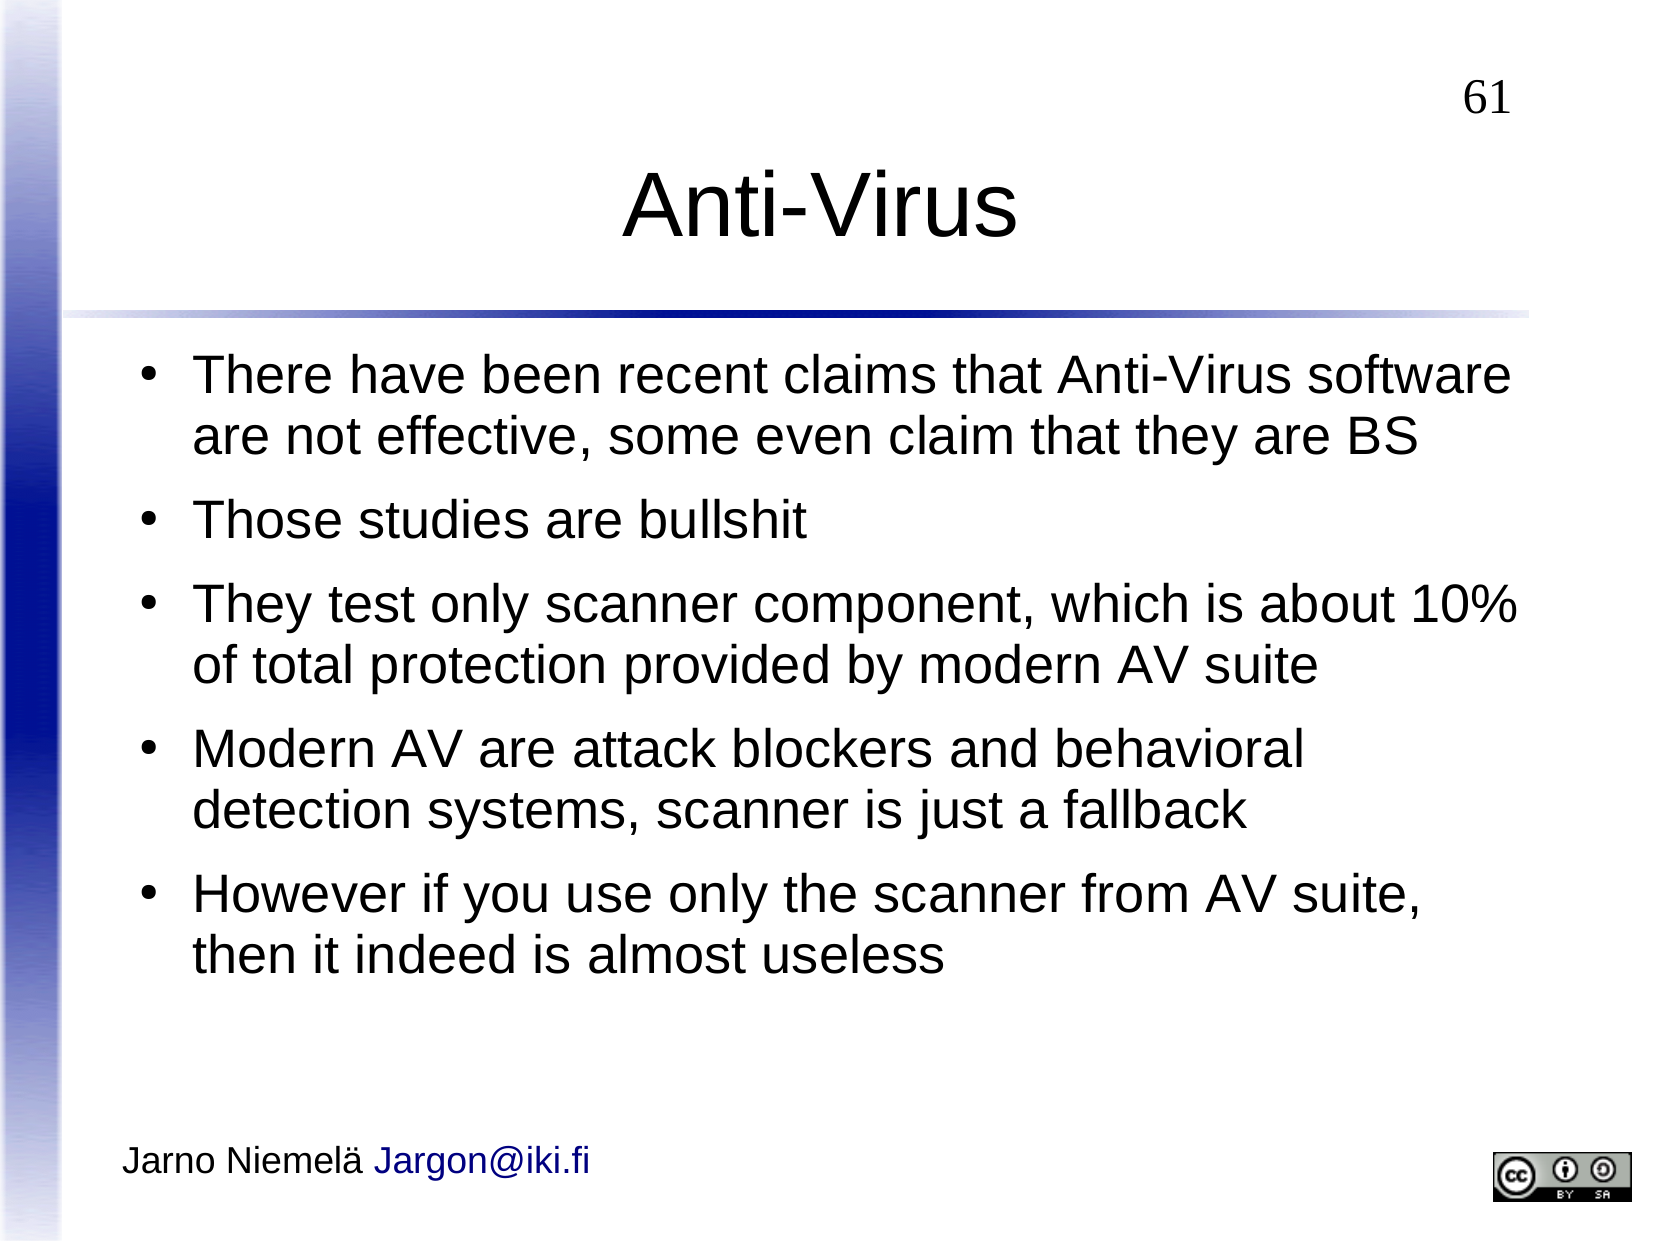

# Anti-Virus
There have been recent claims that Anti-Virus software are not effective, some even claim that they are BS
Those studies are bullshit
They test only scanner component, which is about 10% of total protection provided by modern AV suite
Modern AV are attack blockers and behavioral detection systems, scanner is just a fallback
However if you use only the scanner from AV suite, then it indeed is almost useless